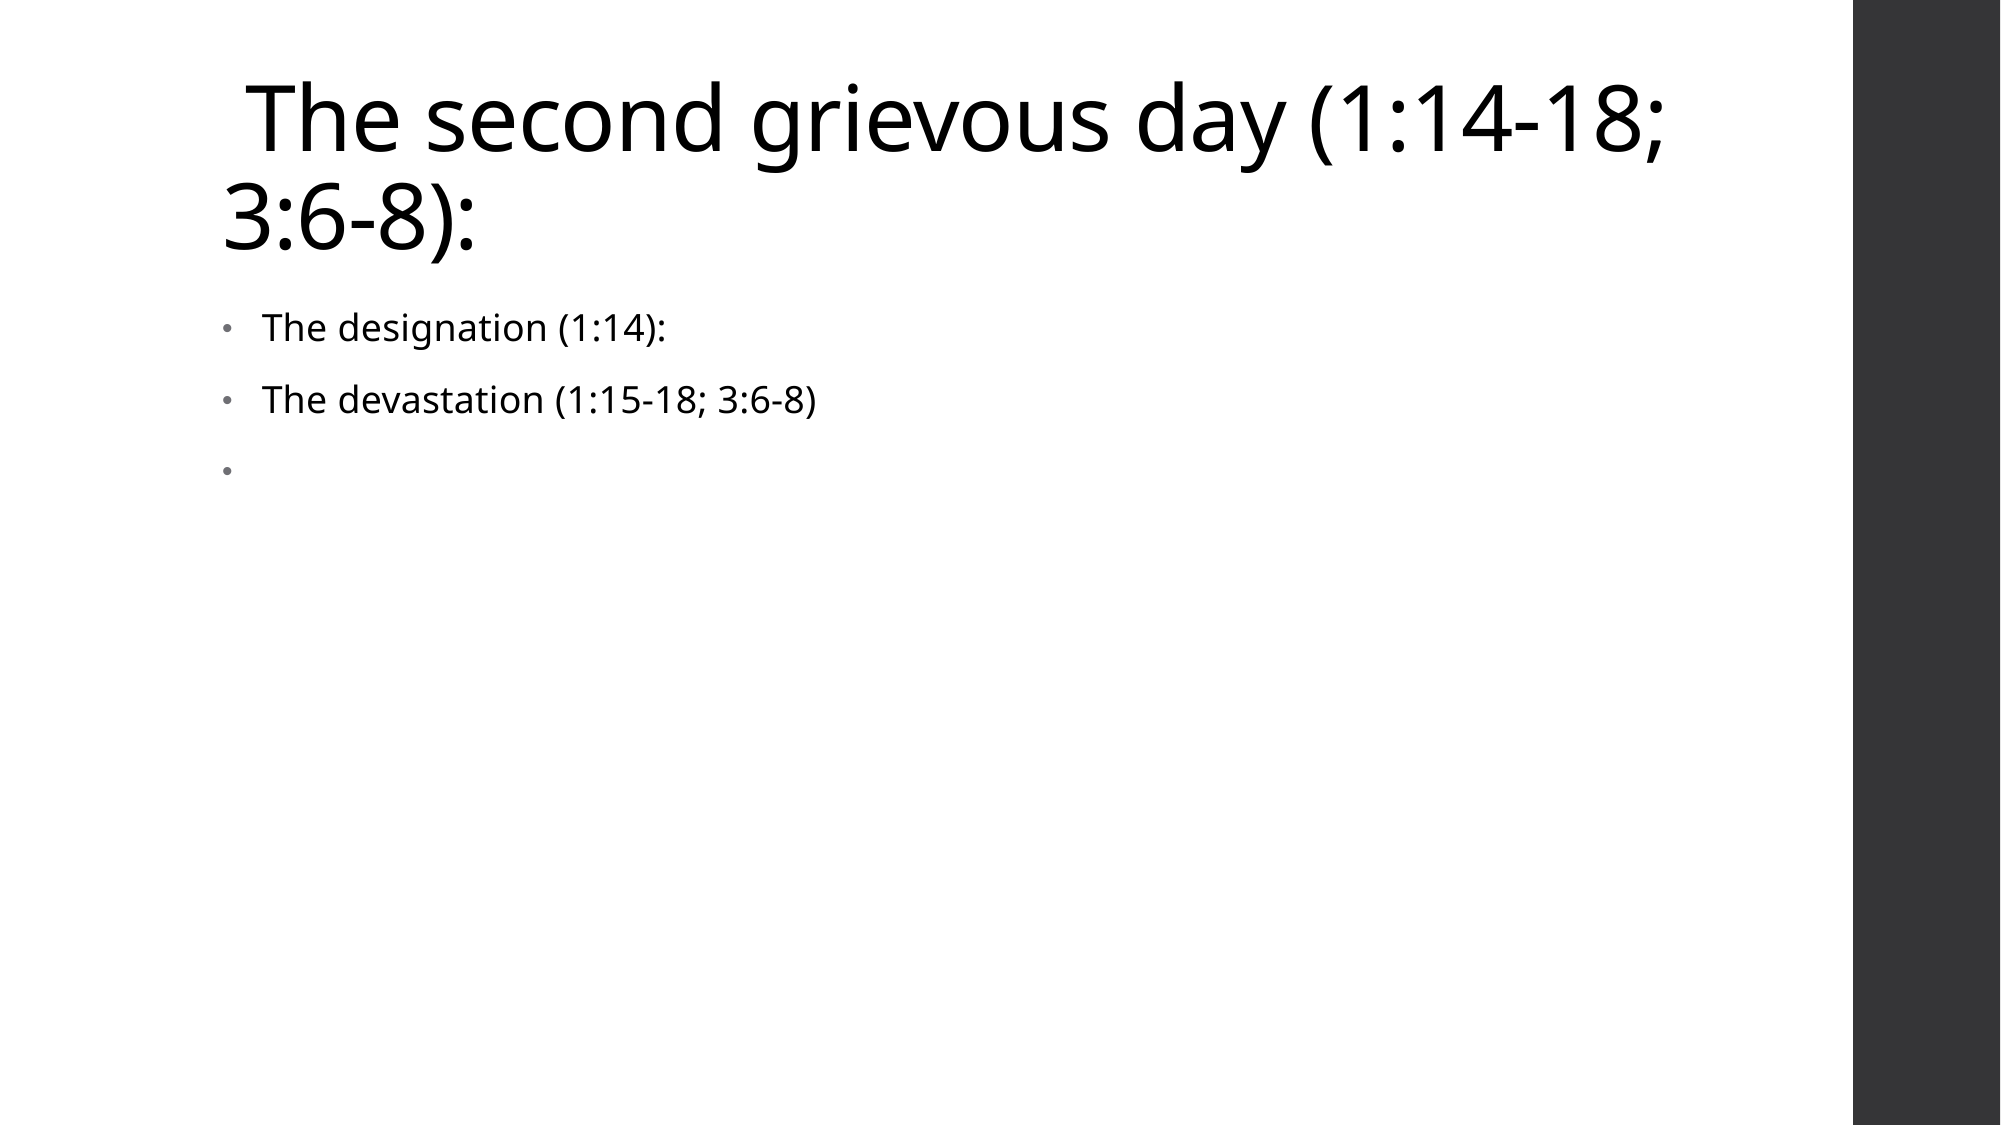

# The second grievous day (1:14-18; 3:6-8):
 The designation (1:14):
 The devastation (1:15-18; 3:6-8)